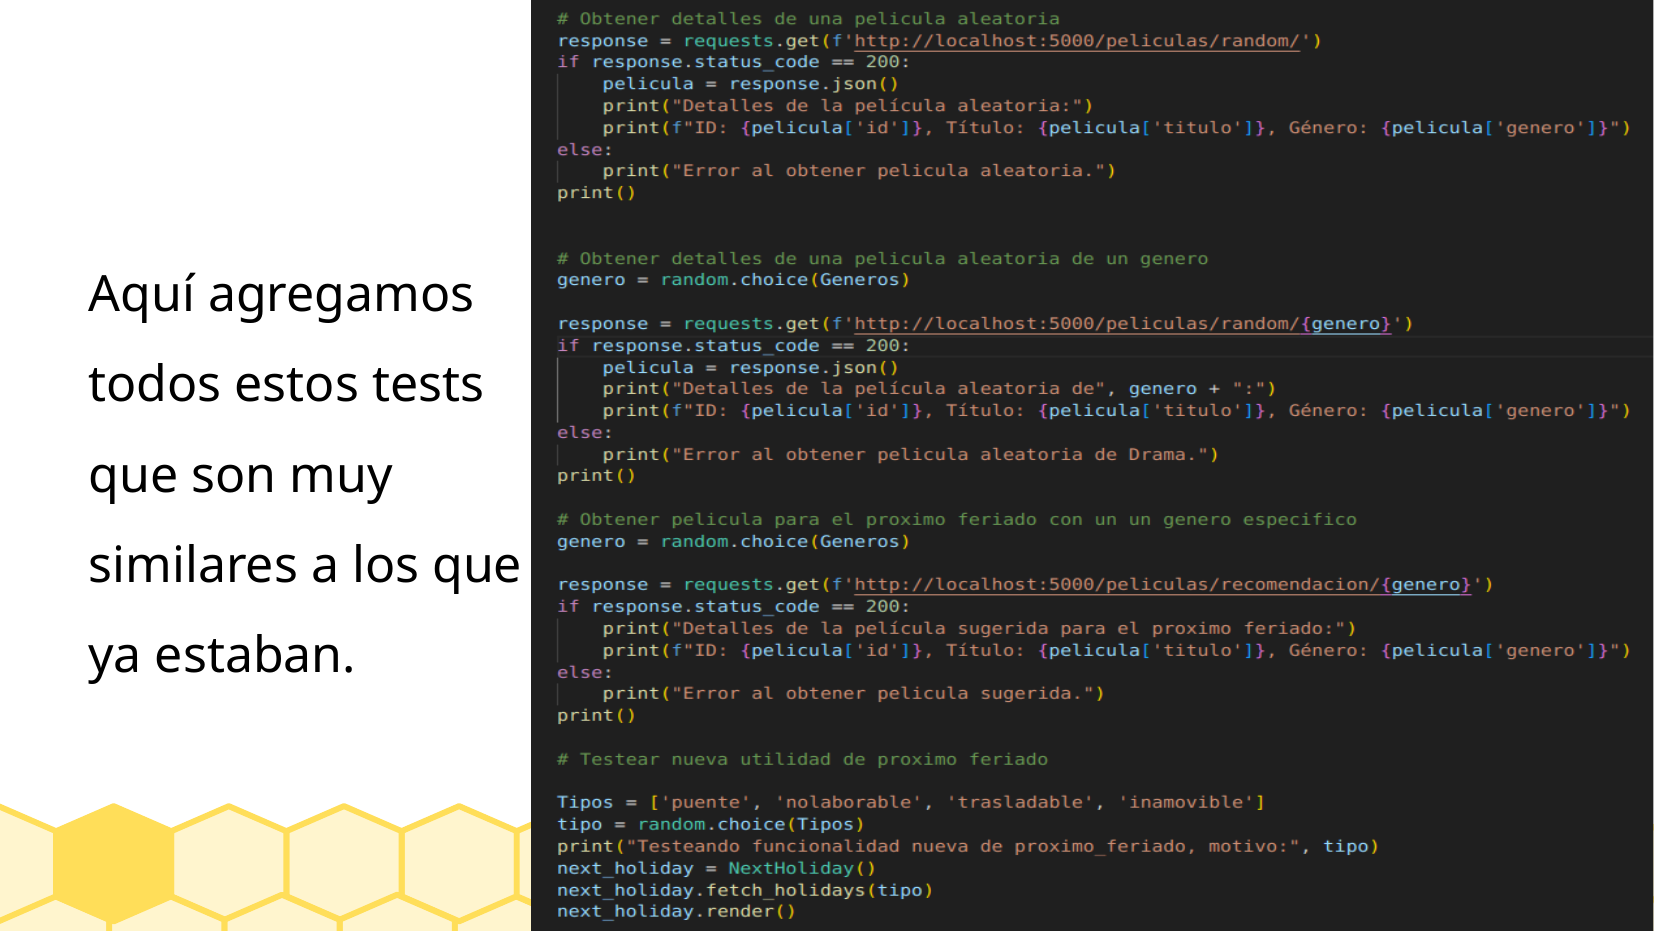

# Aquí agregamos
todos estos tests
que son muy
similares a los que
ya estaban.